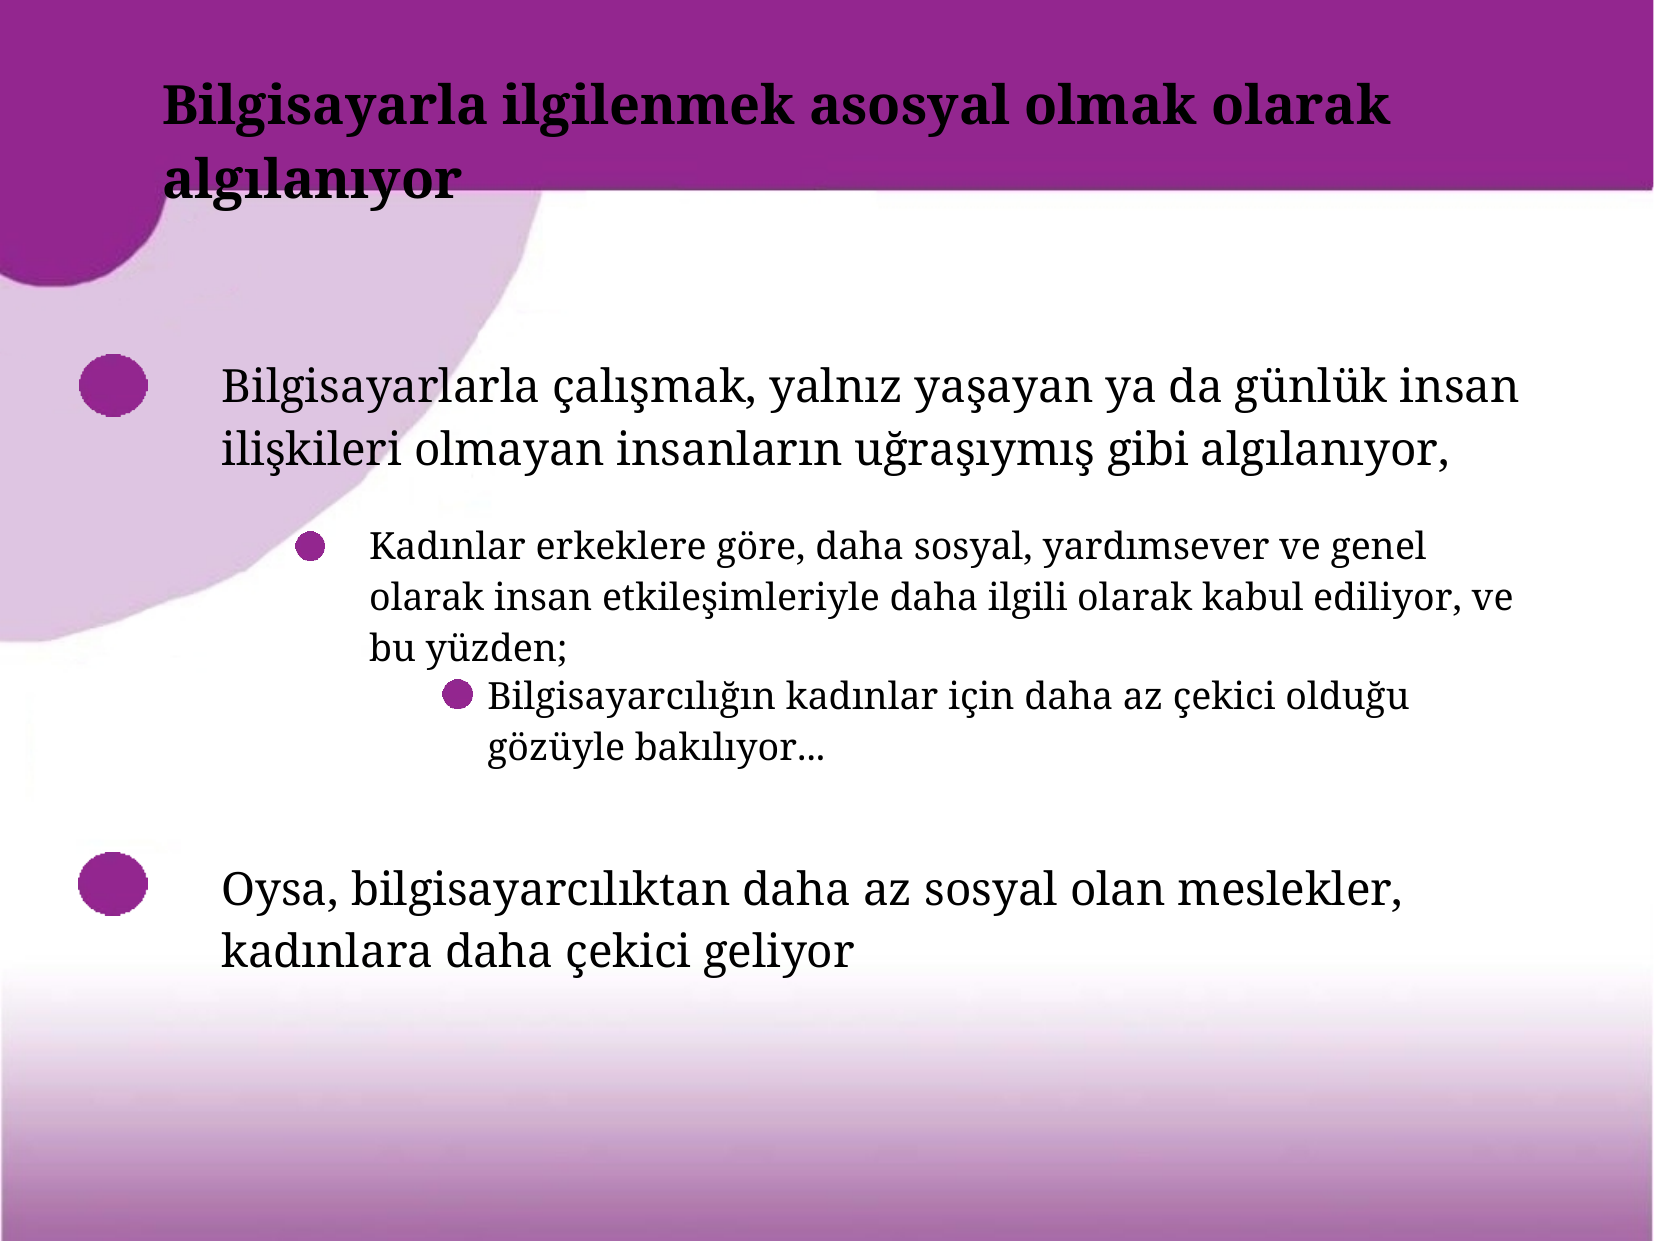

Bilgisayarla ilgilenmek asosyal olmak olarak algılanıyor
Bilgisayarlarla çalışmak, yalnız yaşayan ya da günlük insan ilişkileri olmayan insanların uğraşıymış gibi algılanıyor,
Kadınlar erkeklere göre, daha sosyal, yardımsever ve genel olarak insan etkileşimleriyle daha ilgili olarak kabul ediliyor, ve bu yüzden;
Bilgisayarcılığın kadınlar için daha az çekici olduğu gözüyle bakılıyor...
Oysa, bilgisayarcılıktan daha az sosyal olan meslekler, kadınlara daha çekici geliyor